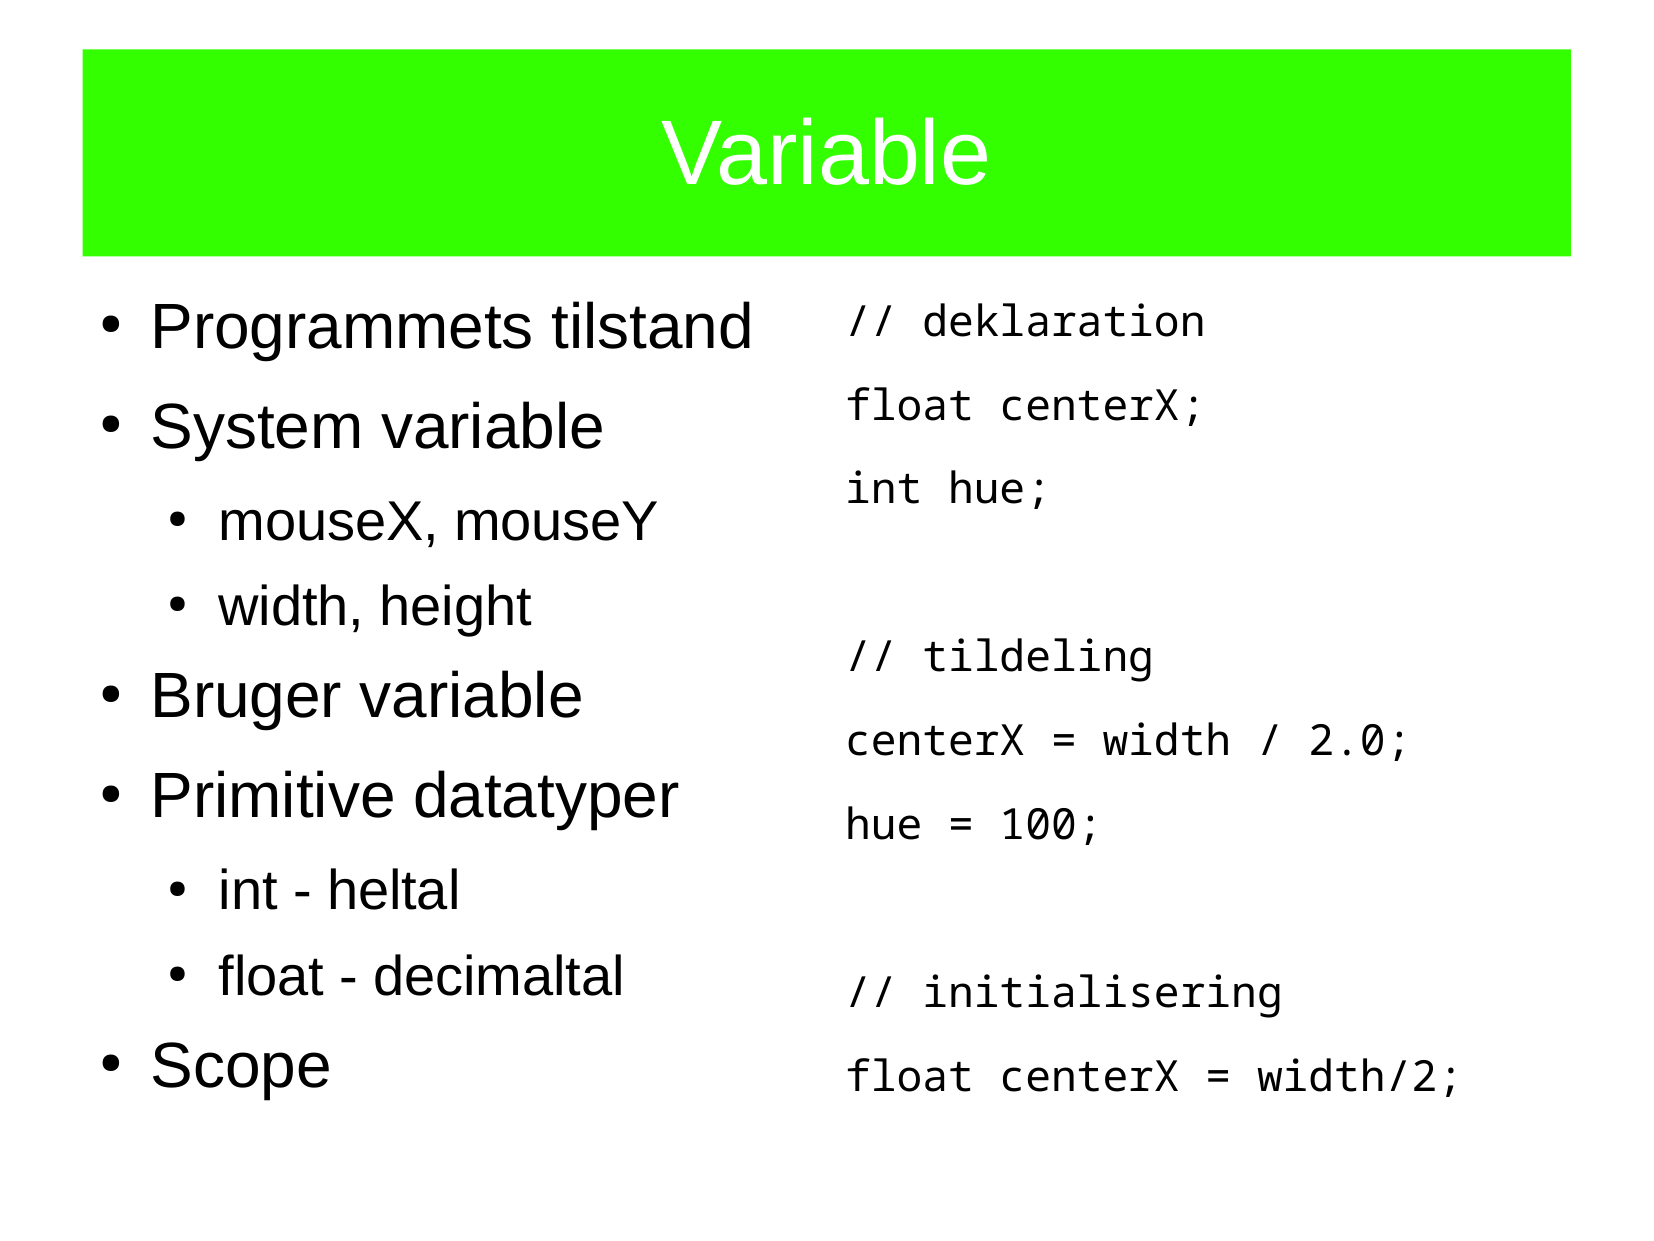

# Variable
Programmets tilstand
System variable
mouseX, mouseY
width, height
Bruger variable
Primitive datatyper
int - heltal
float - decimaltal
Scope
// deklaration
float centerX;
int hue;
// tildeling
centerX = width / 2.0;
hue = 100;
// initialisering
float centerX = width/2;